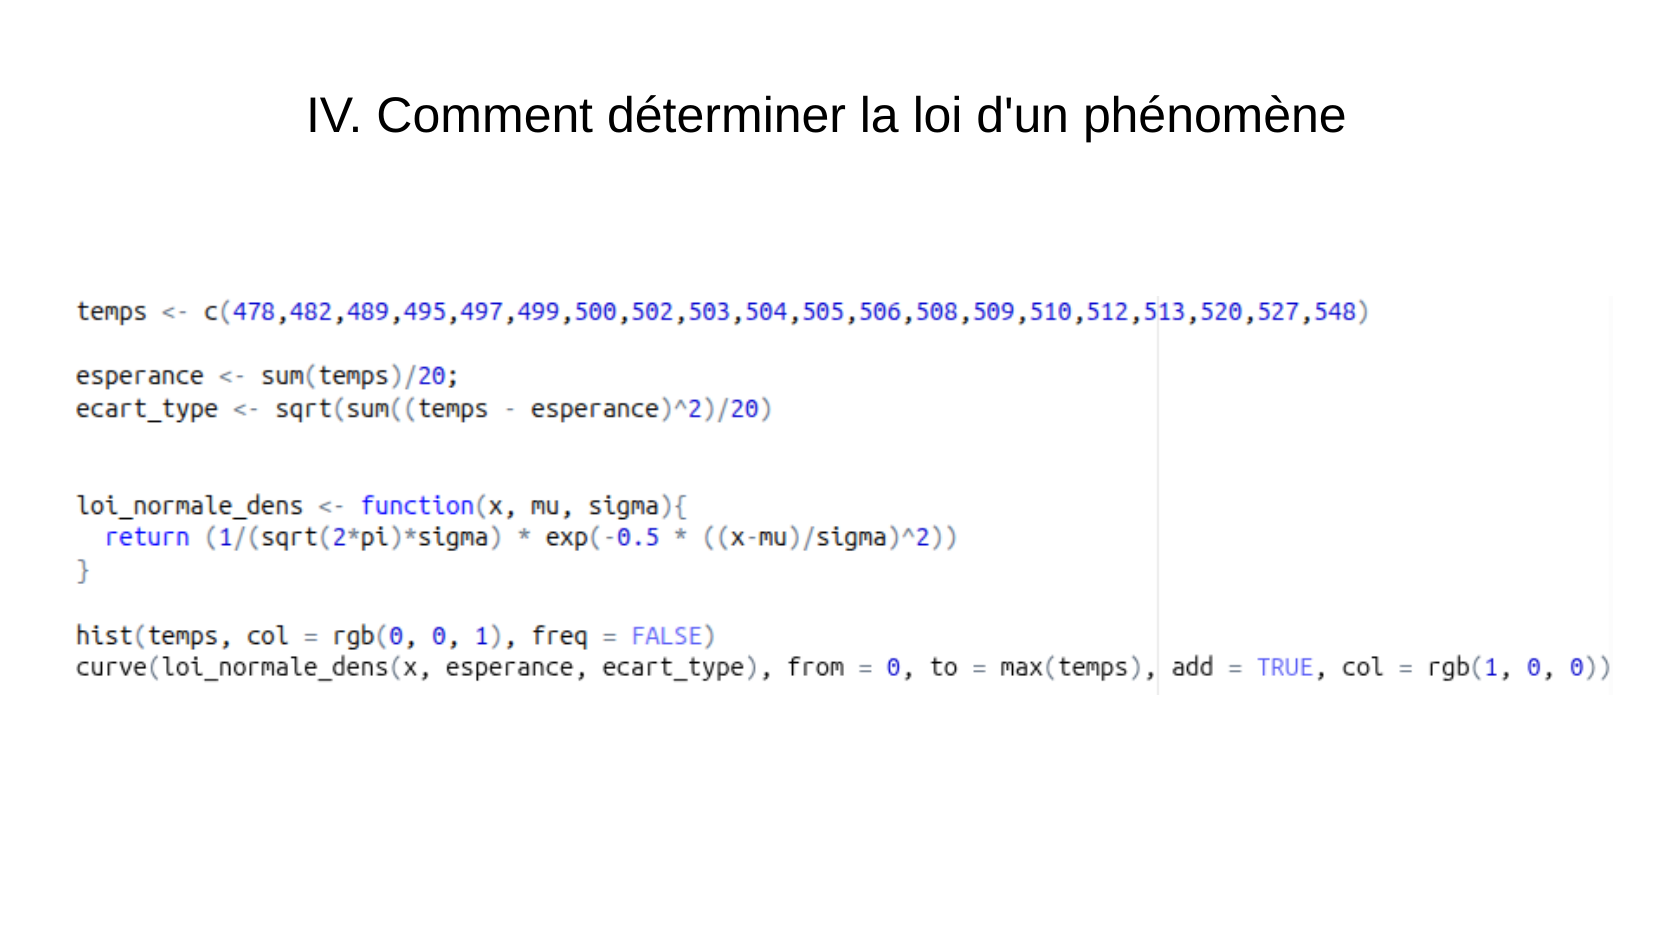

# IV. Comment déterminer la loi d'un phénomène